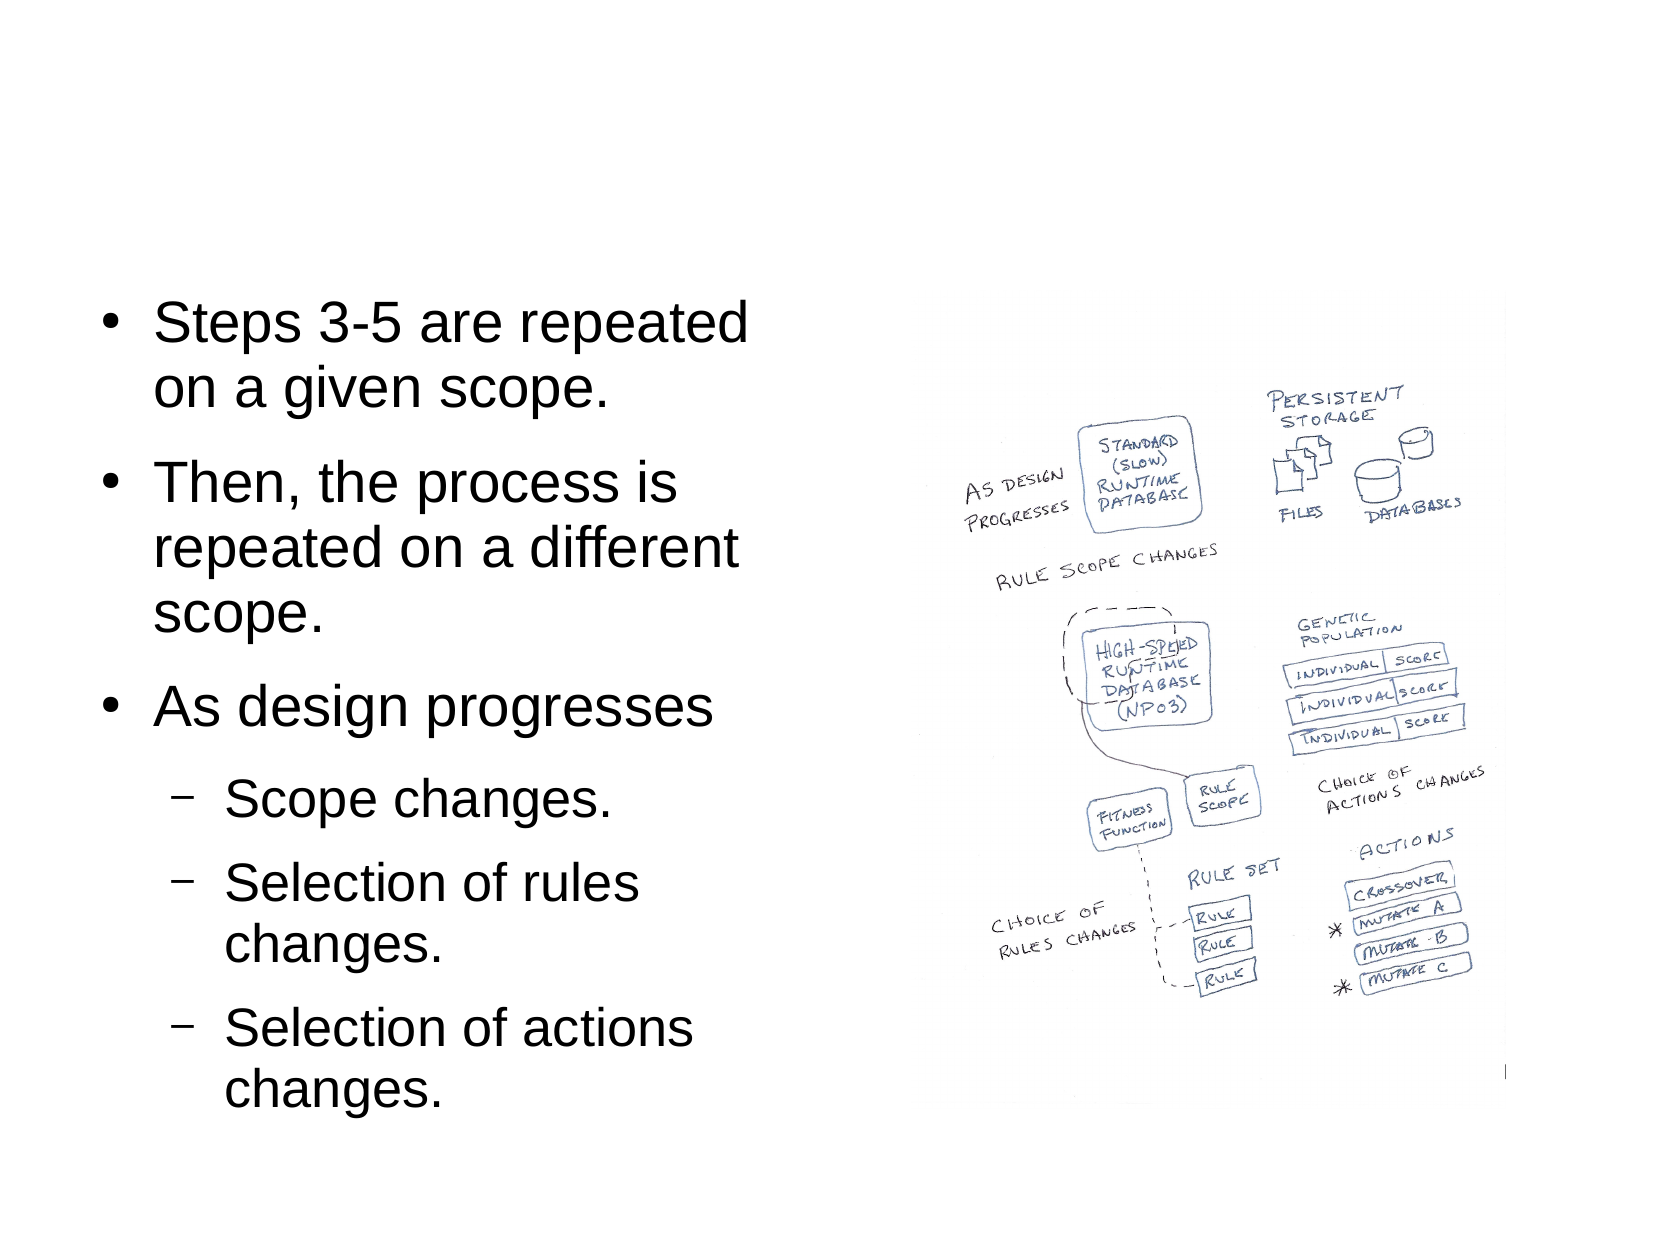

#
Steps 3-5 are repeated on a given scope.
Then, the process is repeated on a different scope.
As design progresses
Scope changes.
Selection of rules changes.
Selection of actions changes.